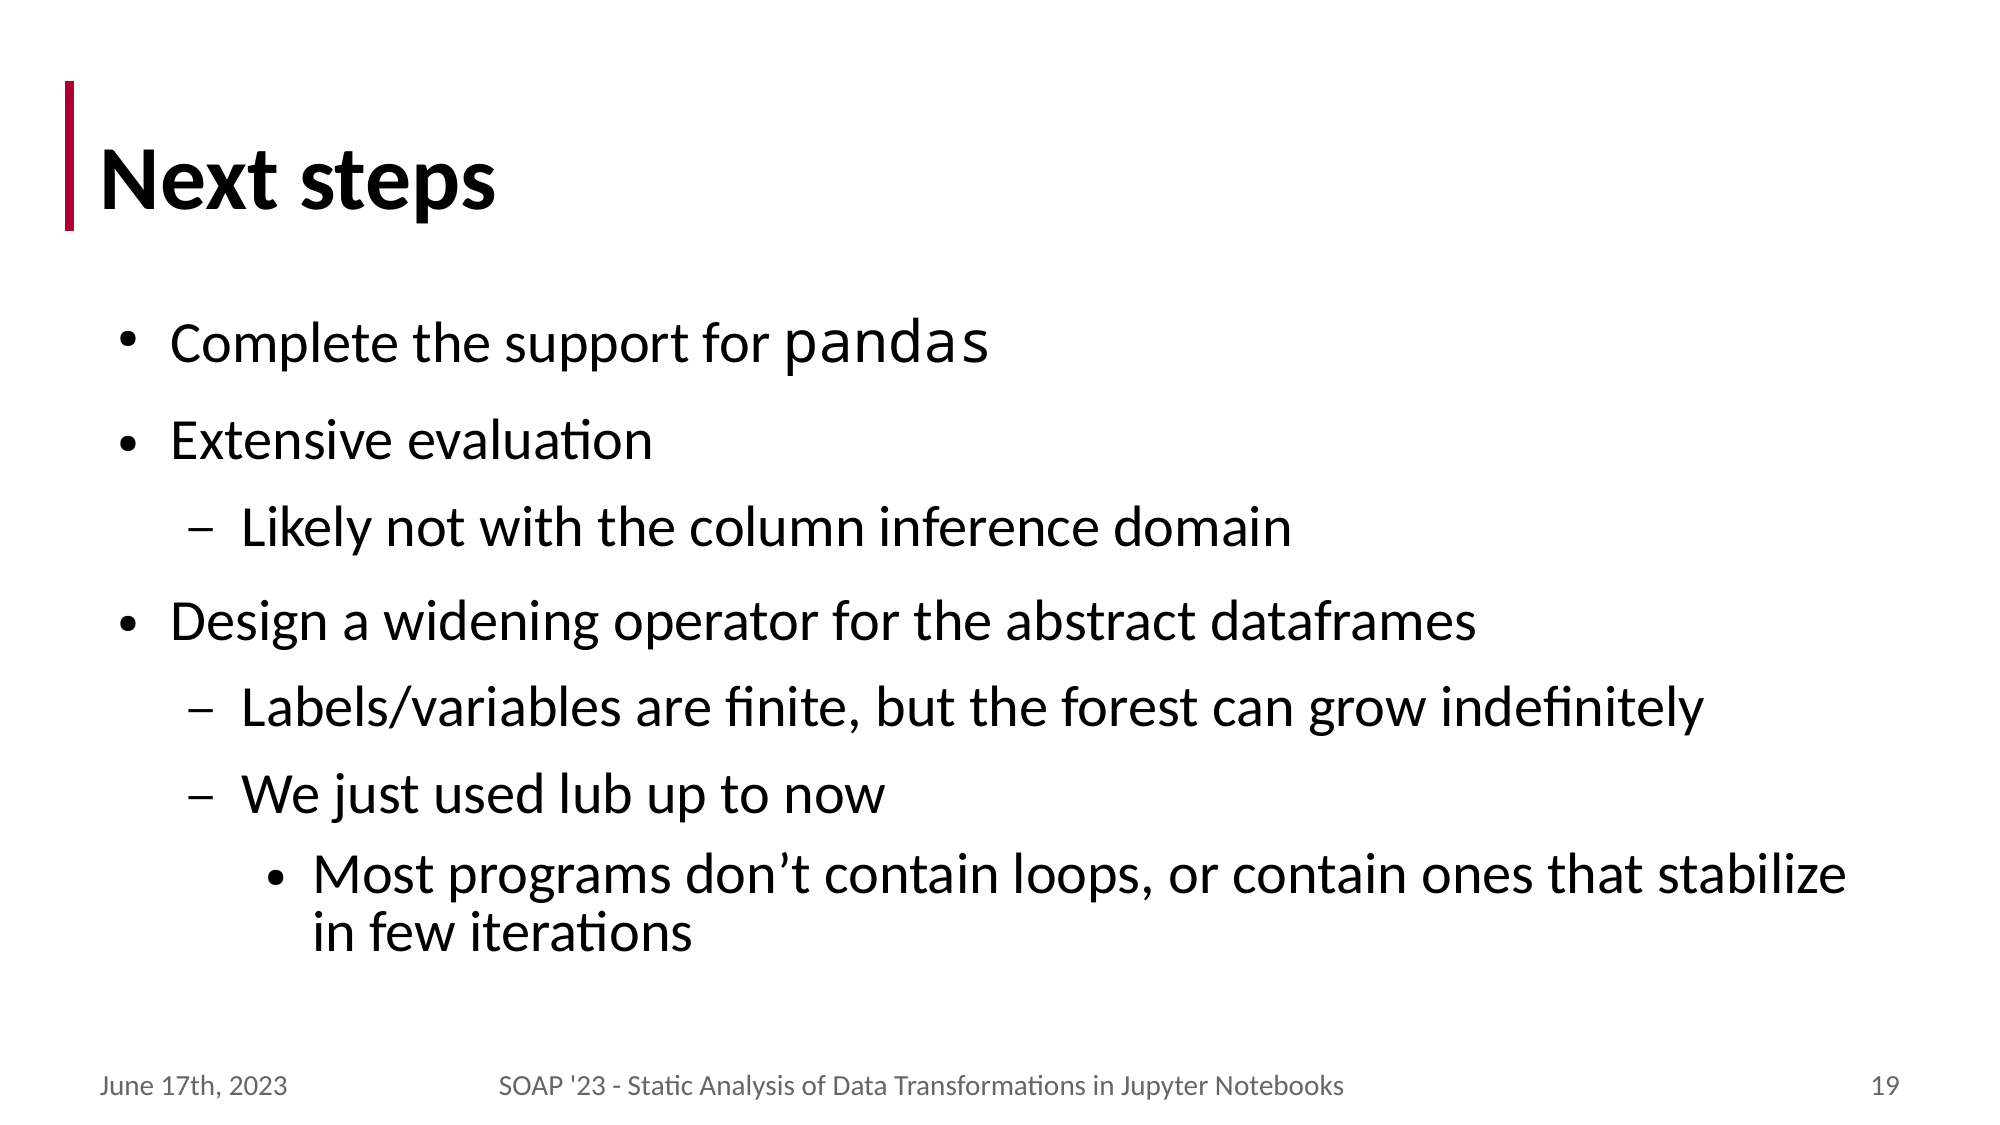

# Next steps
Complete the support for pandas
Extensive evaluation
Likely not with the column inference domain
Design a widening operator for the abstract dataframes
Labels/variables are finite, but the forest can grow indefinitely
We just used lub up to now
Most programs don’t contain loops, or contain ones that stabilize in few iterations
June 17th, 2023
SOAP '23 - Static Analysis of Data Transformations in Jupyter Notebooks
19